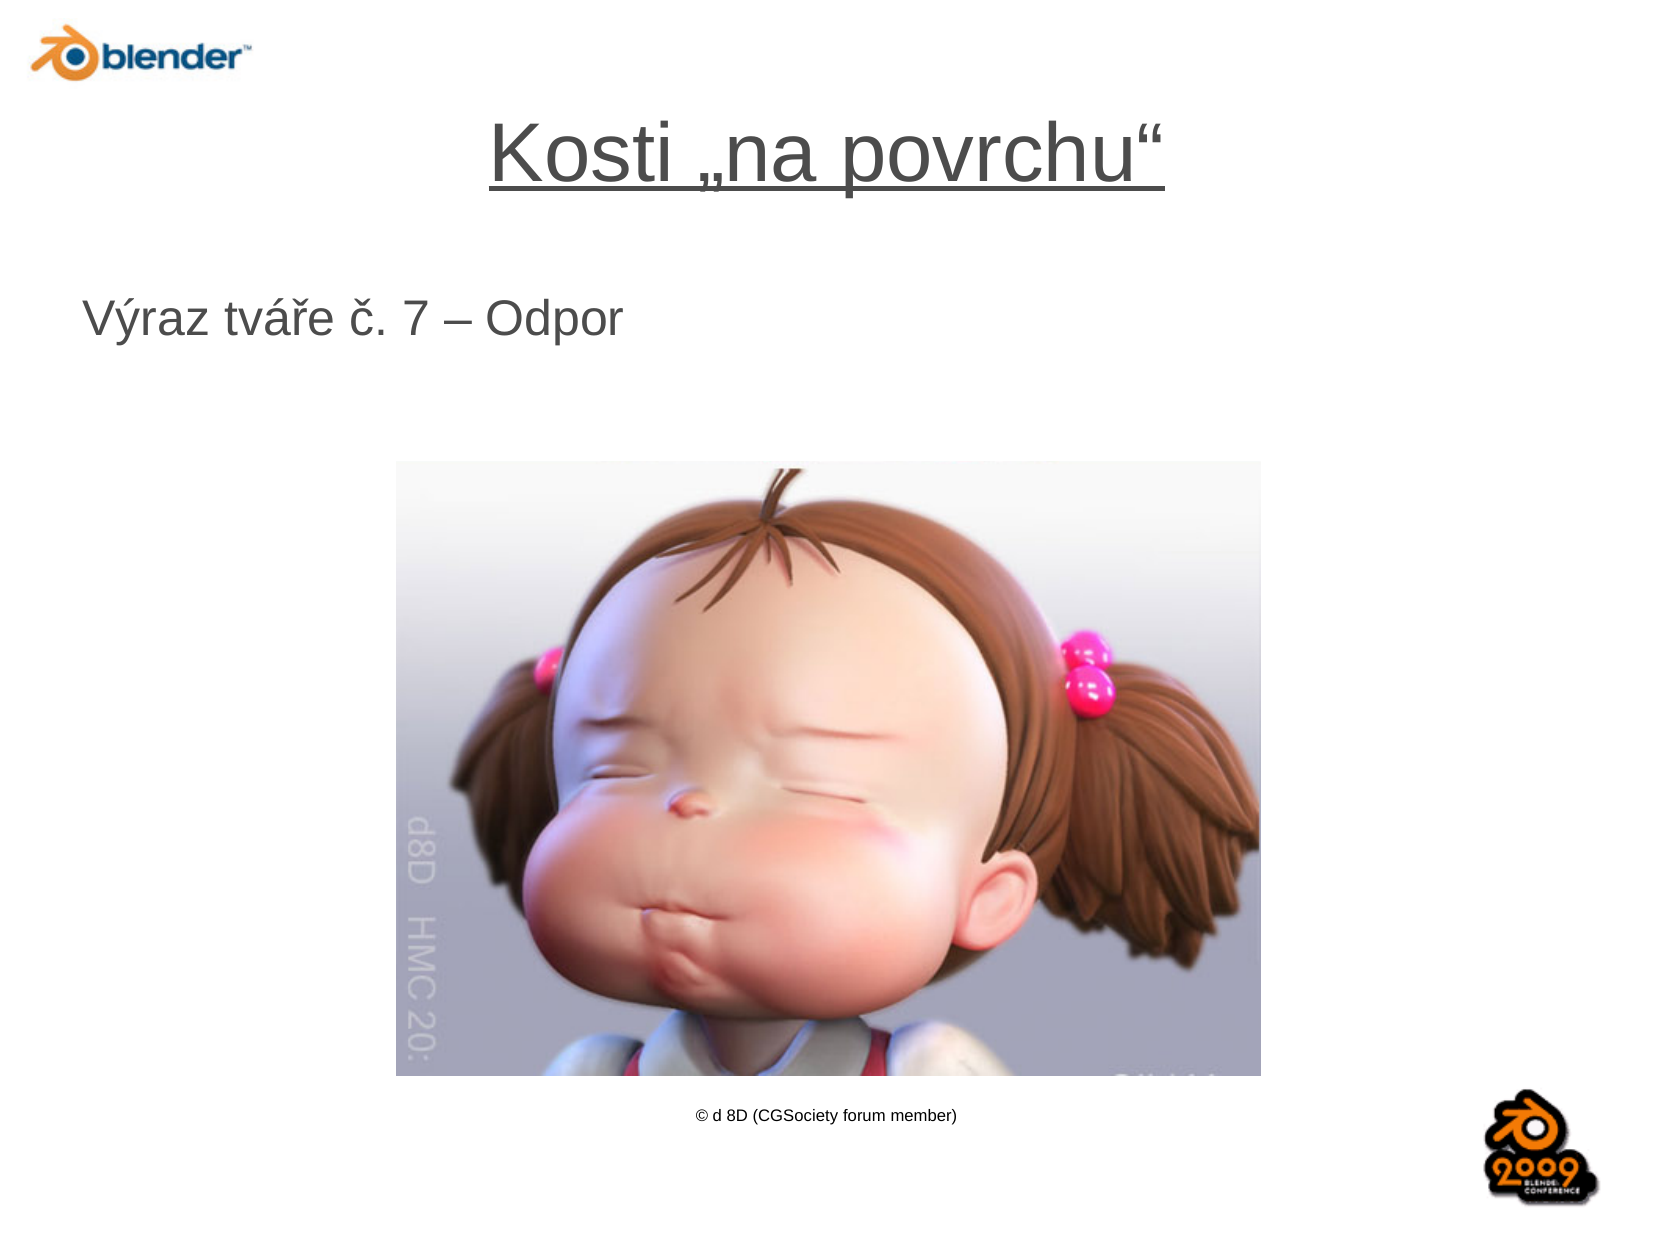

# Kosti „na povrchu“
Výraz tváře č. 7 – Odpor
© d 8D (CGSociety forum member)